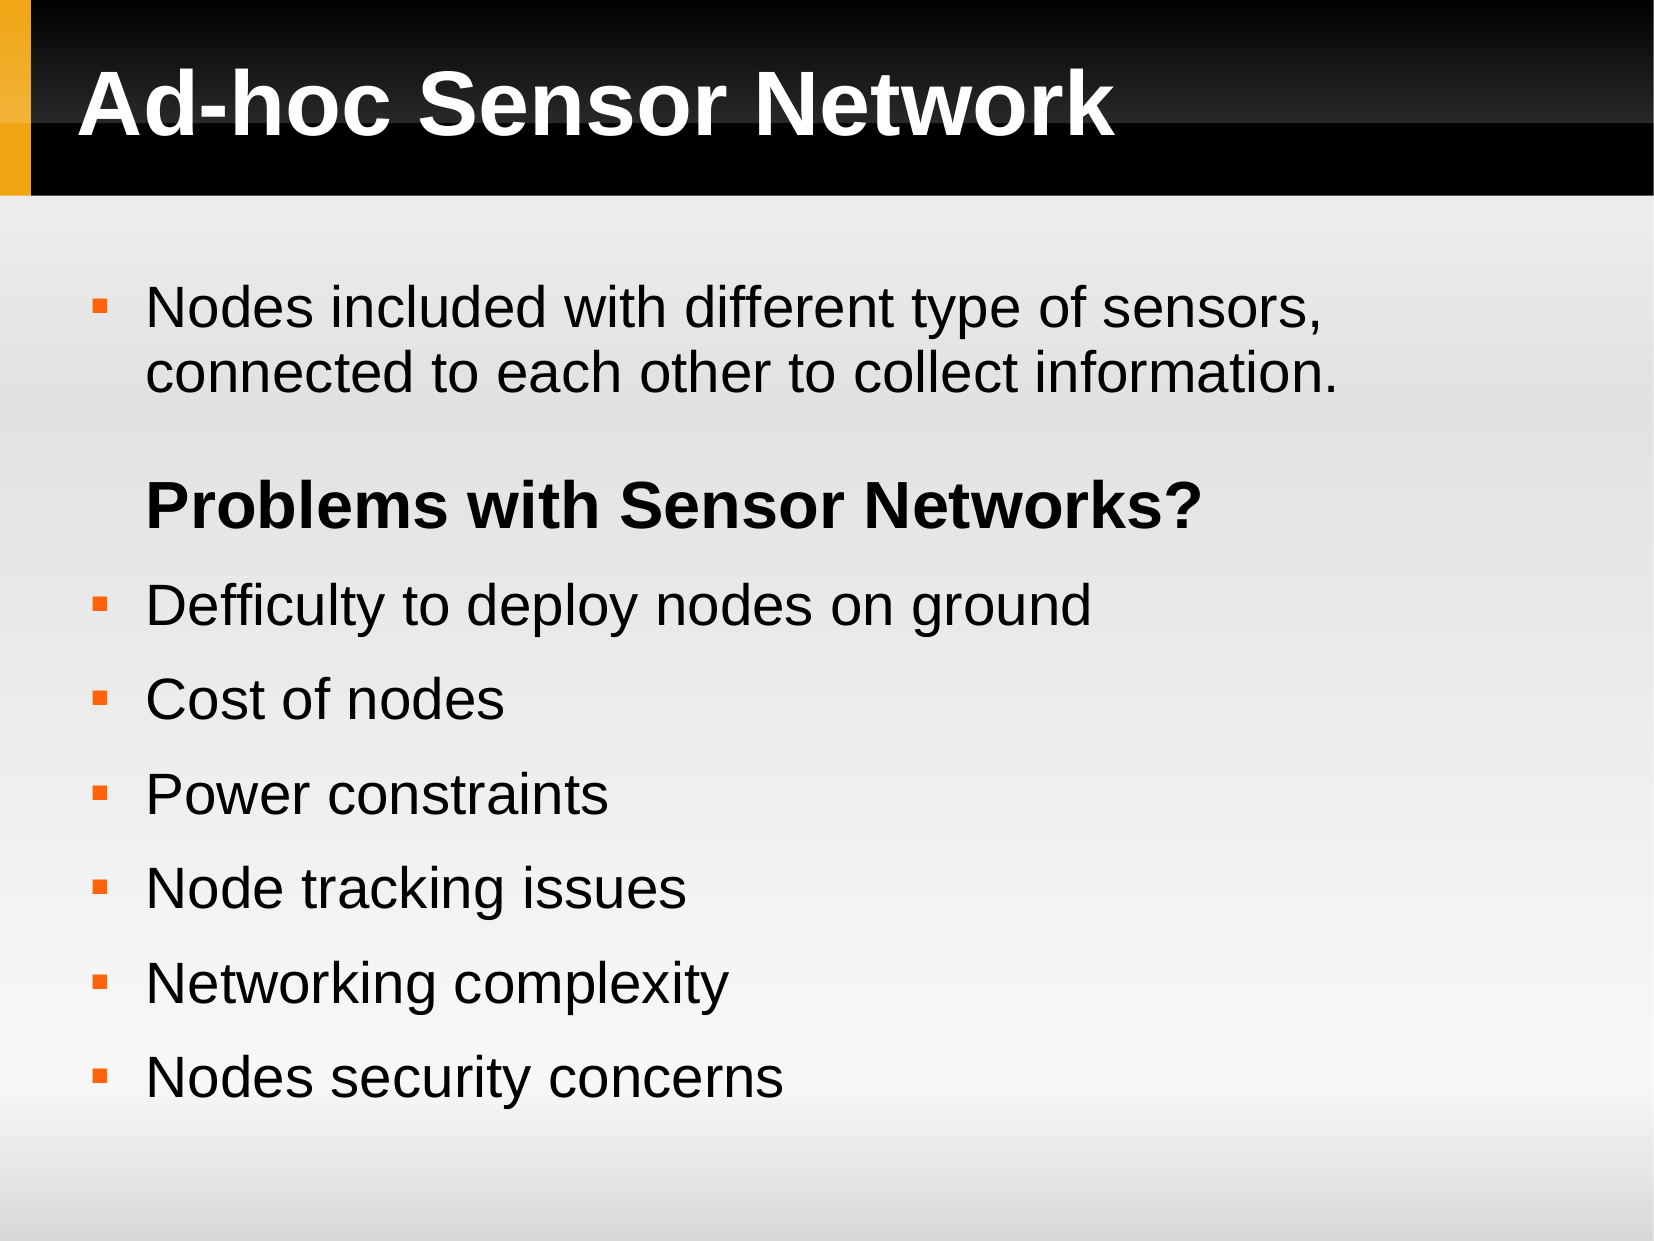

# Ad-hoc Sensor Network
Nodes included with different type of sensors, connected to each other to collect information.
Problems with Sensor Networks?
Defficulty to deploy nodes on ground
Cost of nodes
Power constraints
Node tracking issues
Networking complexity
Nodes security concerns